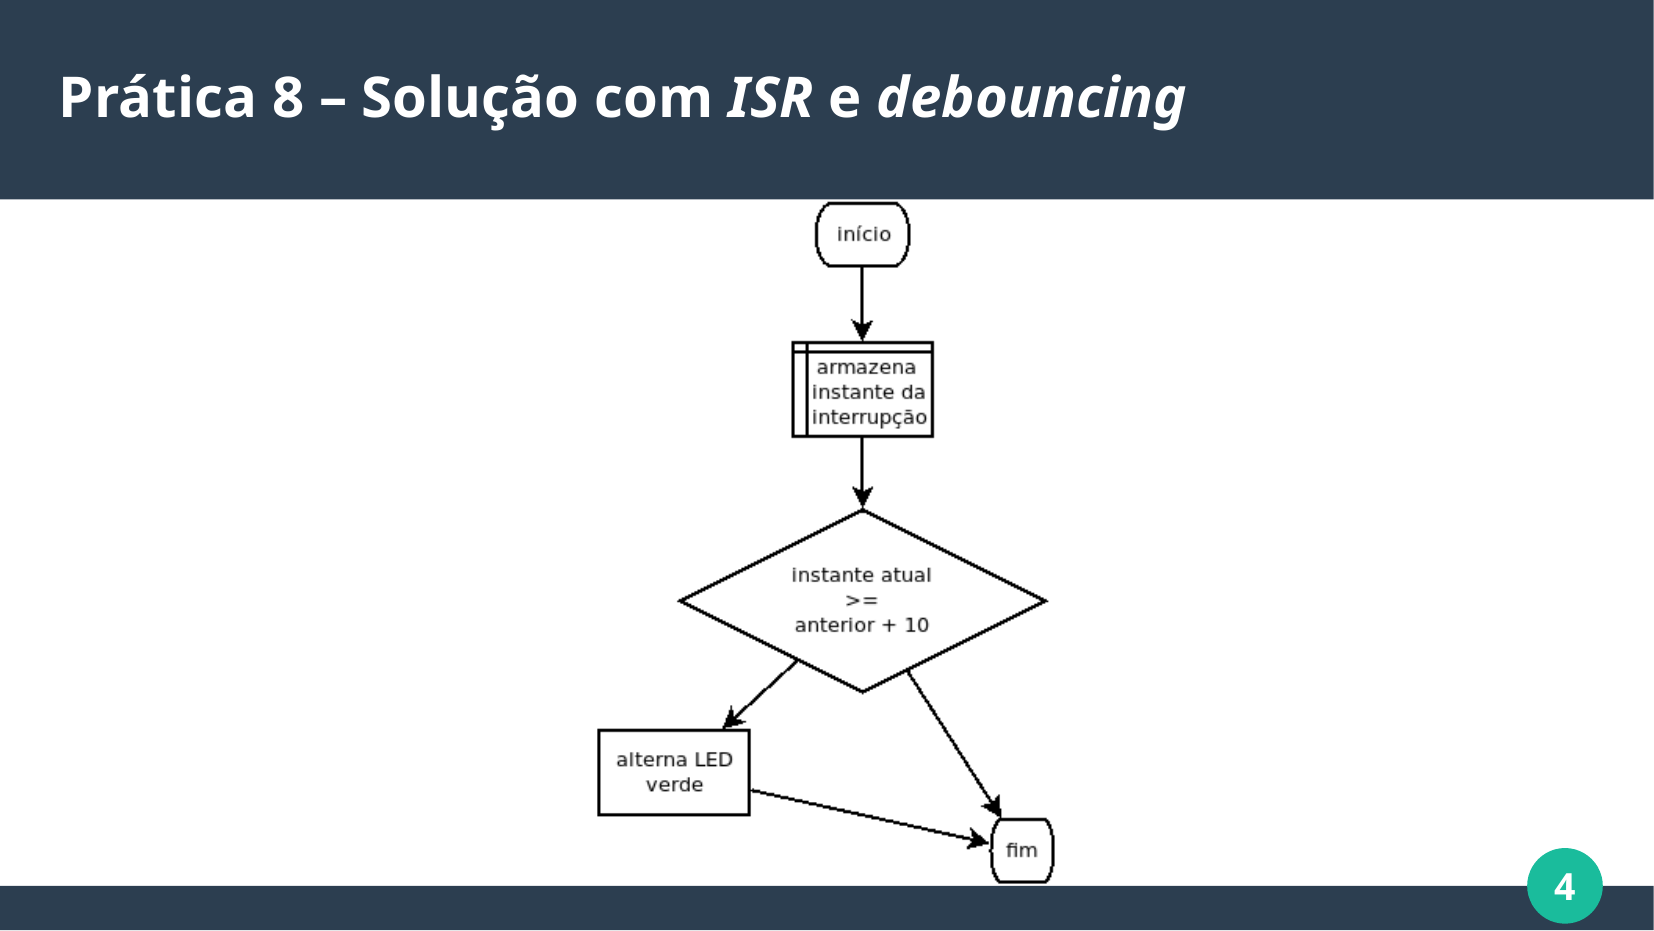

# Prática 8 – Solução com ISR e debouncing